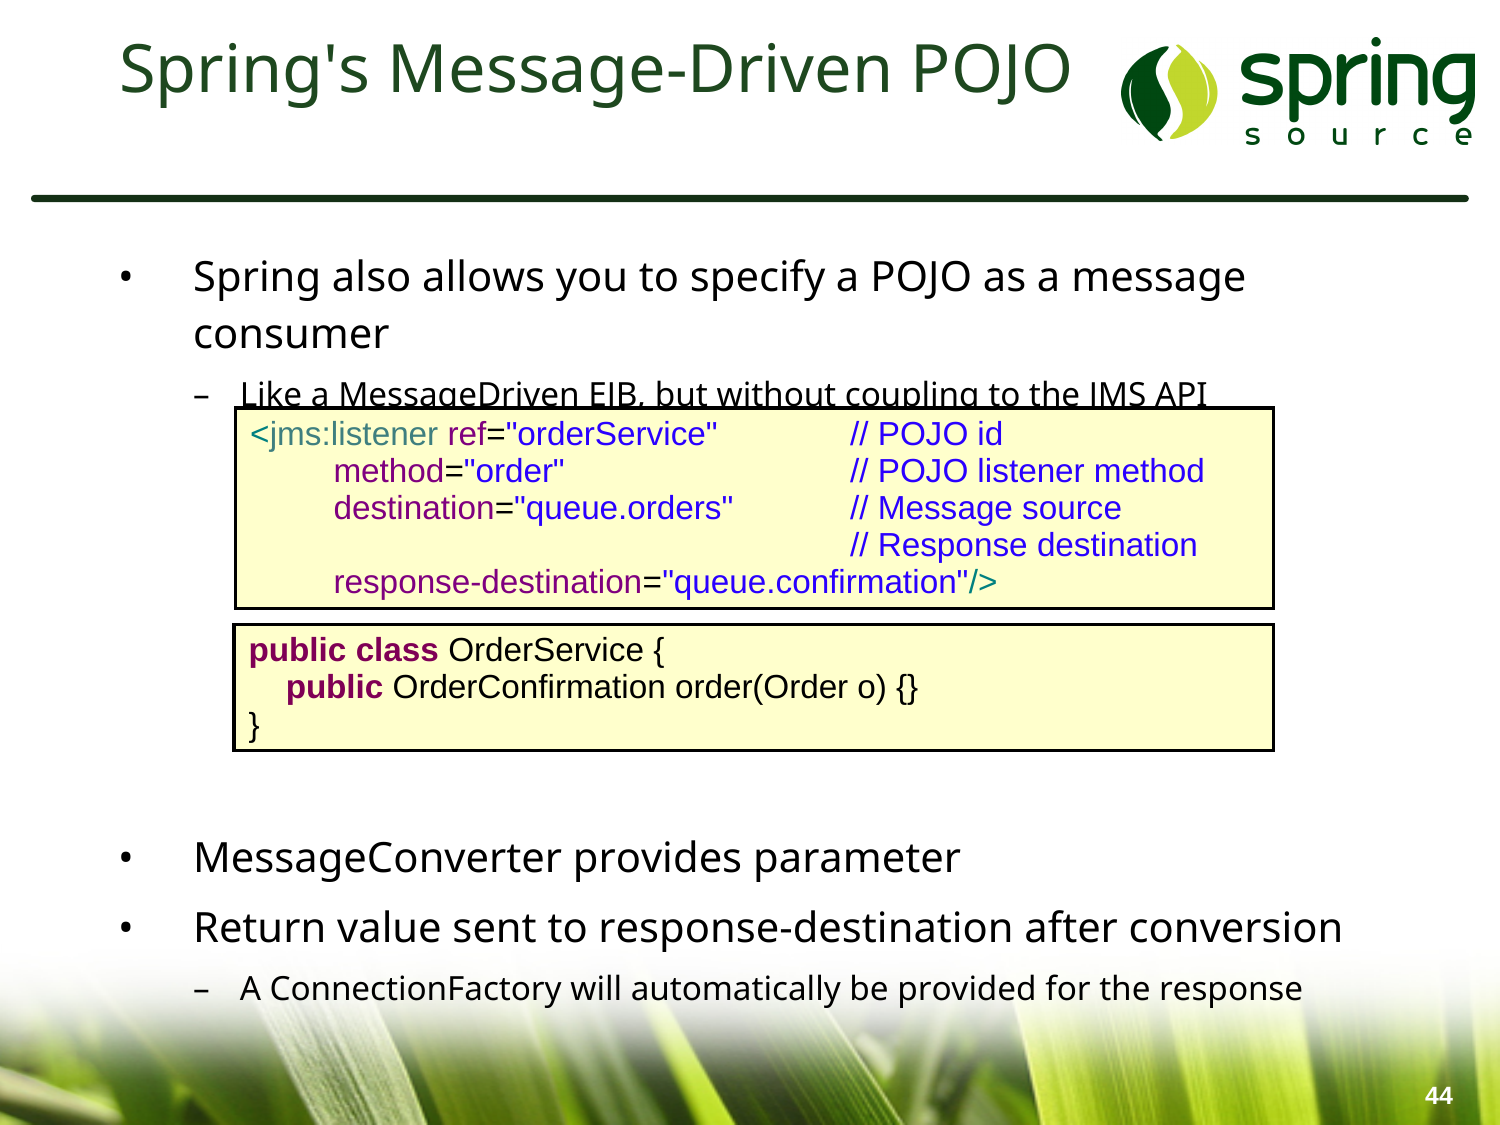

Spring's Message-Driven POJO
# Spring also allows you to specify a POJO as a message consumer
Like a MessageDriven EJB, but without coupling to the JMS API
MessageConverter provides parameter
Return value sent to response-destination after conversion
A ConnectionFactory will automatically be provided for the response
<jms:listener ref="orderService"	// POJO id
 method="order"		// POJO listener method
 destination="queue.orders"	// Message source
				// Response destination
 response-destination="queue.confirmation"/>
public class OrderService {
 public OrderConfirmation order(Order o) {}
}